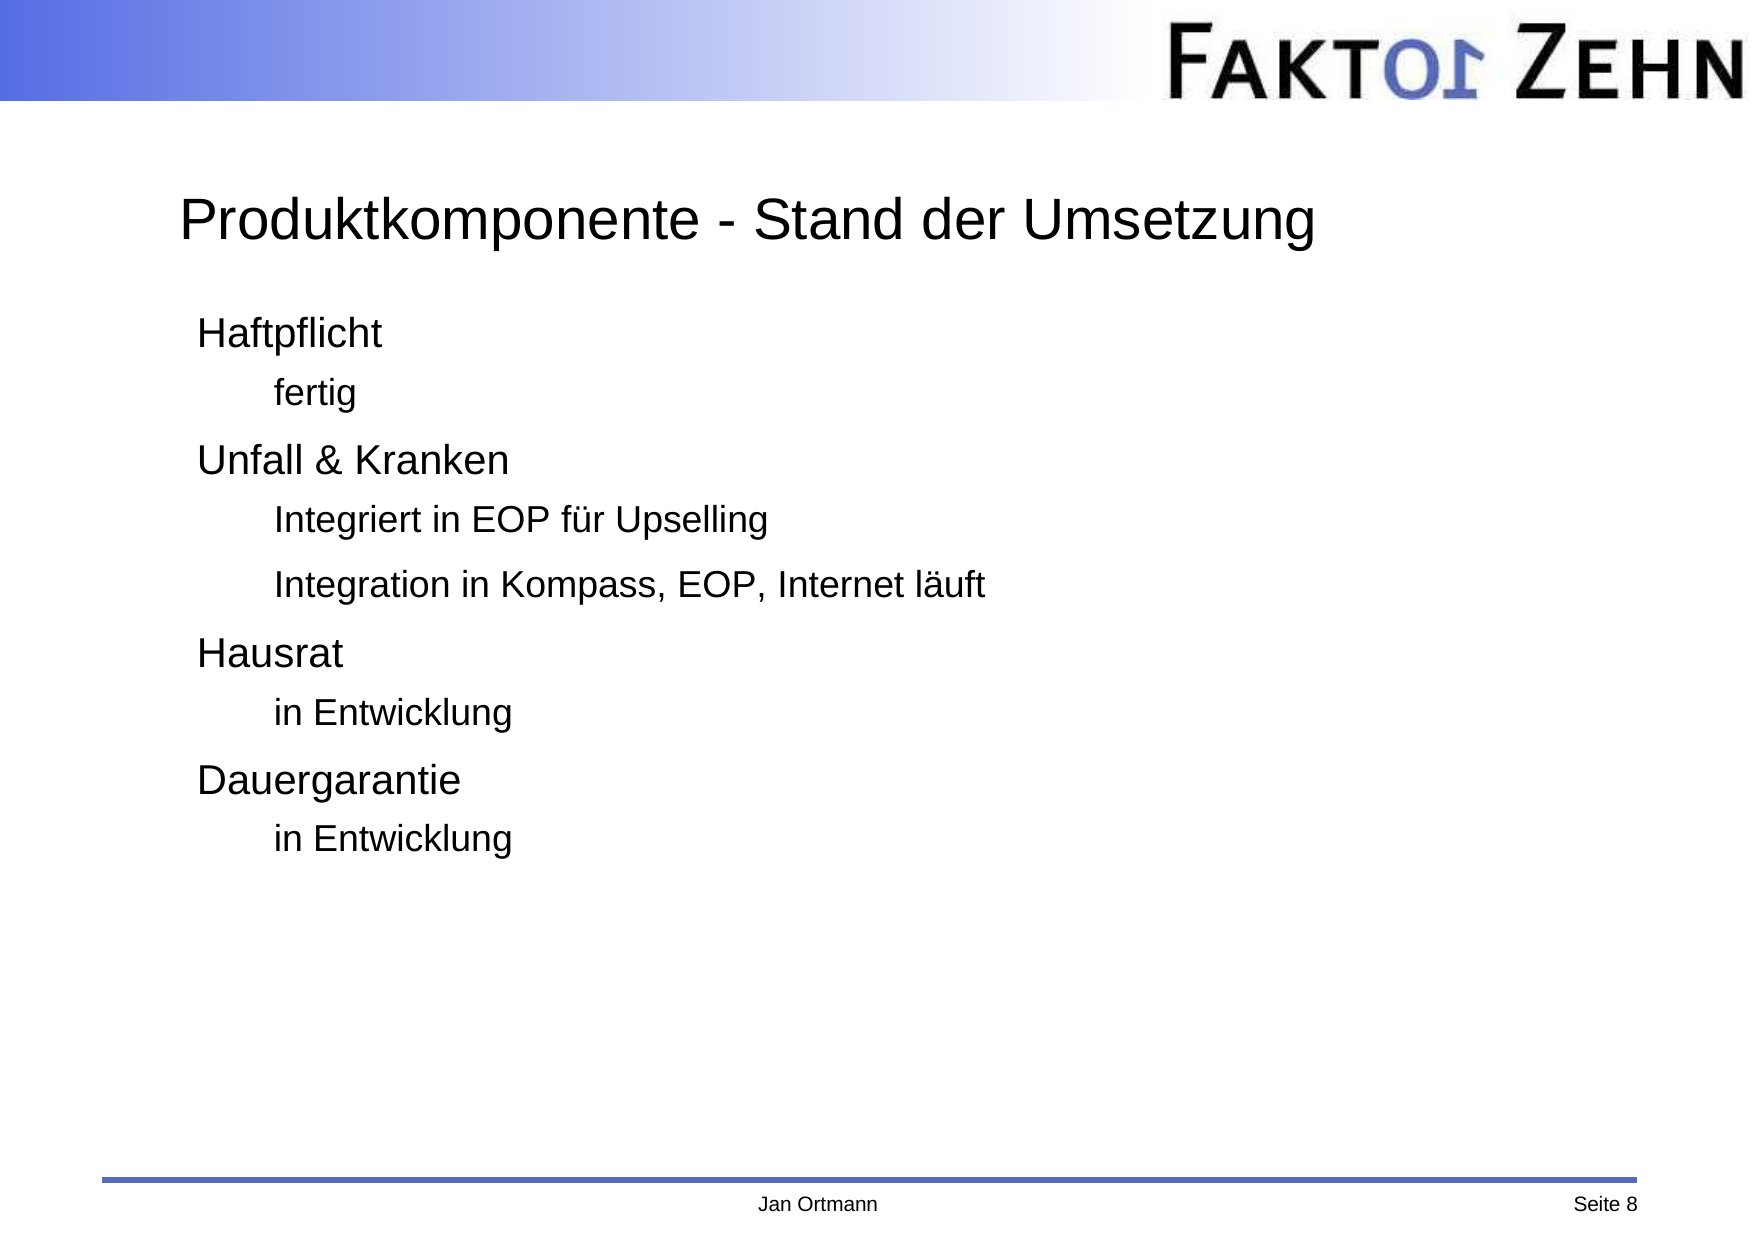

# Produktkomponente - Stand der Umsetzung
Haftpflicht
fertig
Unfall & Kranken
Integriert in EOP für Upselling
Integration in Kompass, EOP, Internet läuft
Hausrat
in Entwicklung
Dauergarantie
in Entwicklung